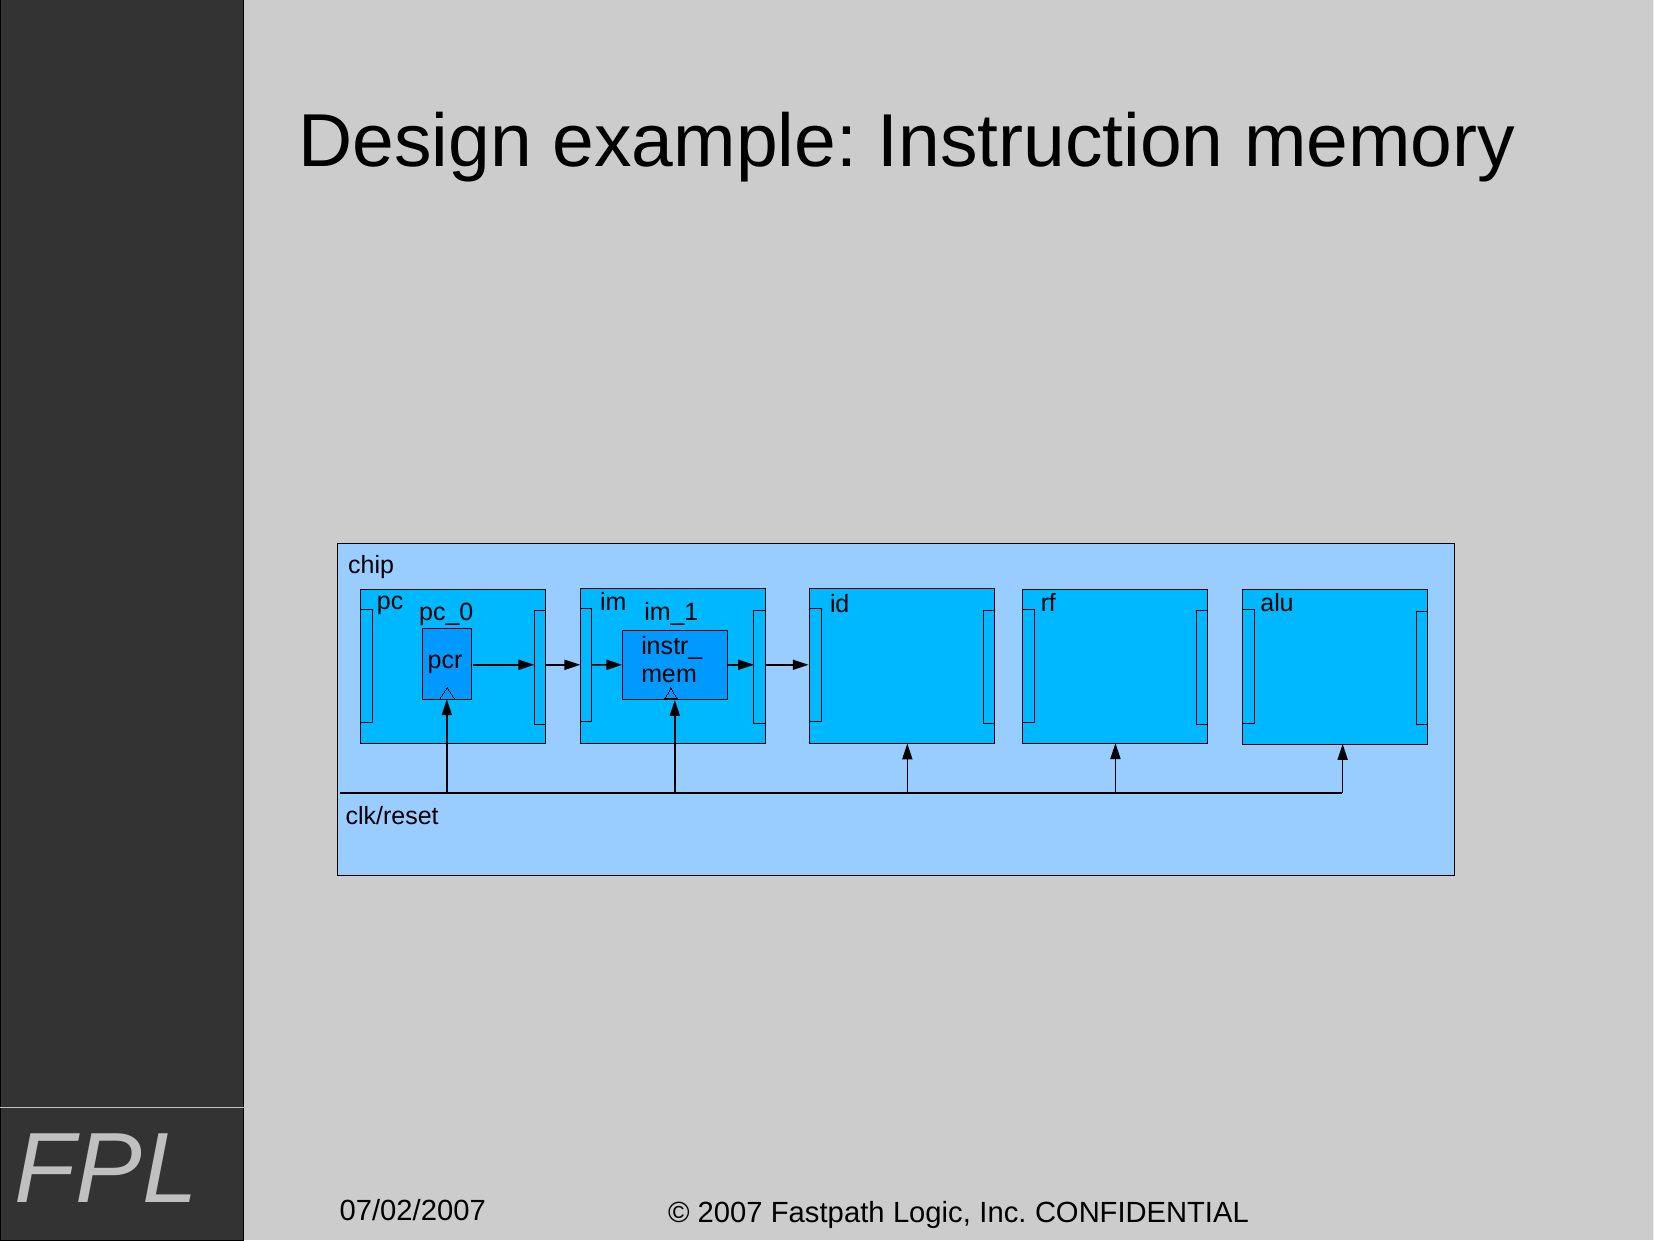

# Design example: Instruction memory
chip
pc
im
alu
rf
id
pc_0
im_1
instr_
mem
pcr
clk/reset
07/02/2007
© 2007 FASTPATH LOGIC INC.